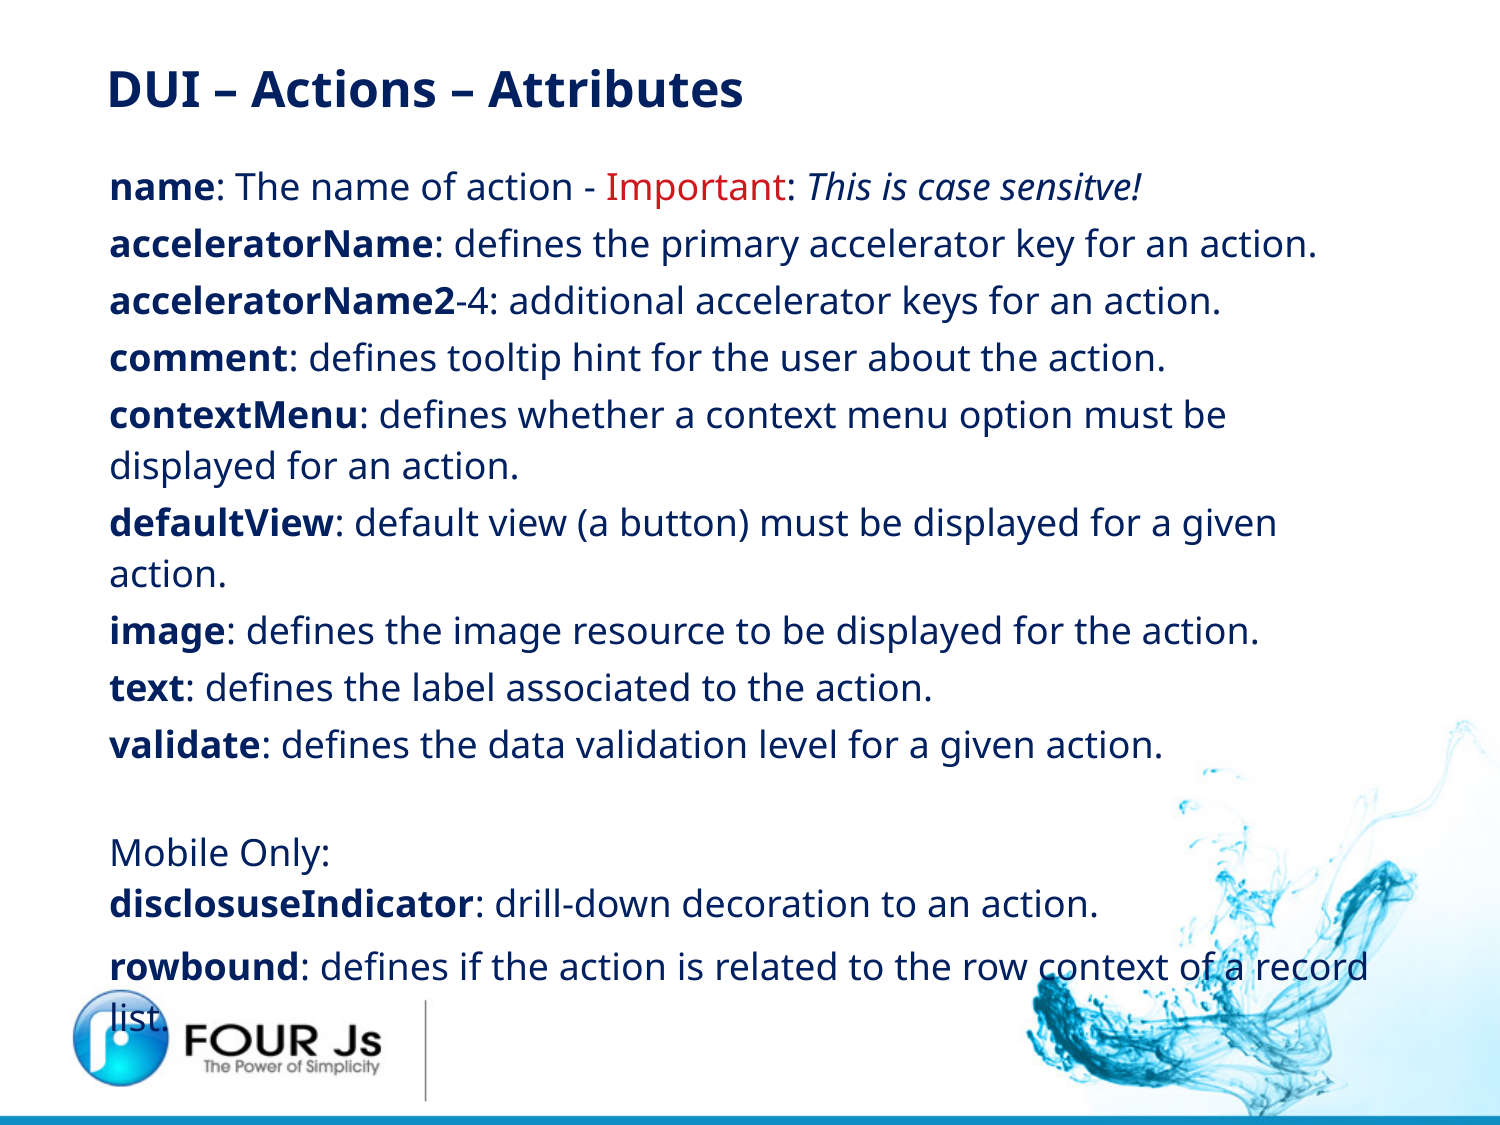

# DUI – Actions – Attributes
name: The name of action - Important: This is case sensitve!
acceleratorName: defines the primary accelerator key for an action.
acceleratorName2-4: additional accelerator keys for an action.
comment: defines tooltip hint for the user about the action.
contextMenu: defines whether a context menu option must be displayed for an action.
defaultView: default view (a button) must be displayed for a given action.
image: defines the image resource to be displayed for the action.
text: defines the label associated to the action.
validate: defines the data validation level for a given action.
Mobile Only:
disclosuseIndicator: drill-down decoration to an action.
rowbound: defines if the action is related to the row context of a record list.